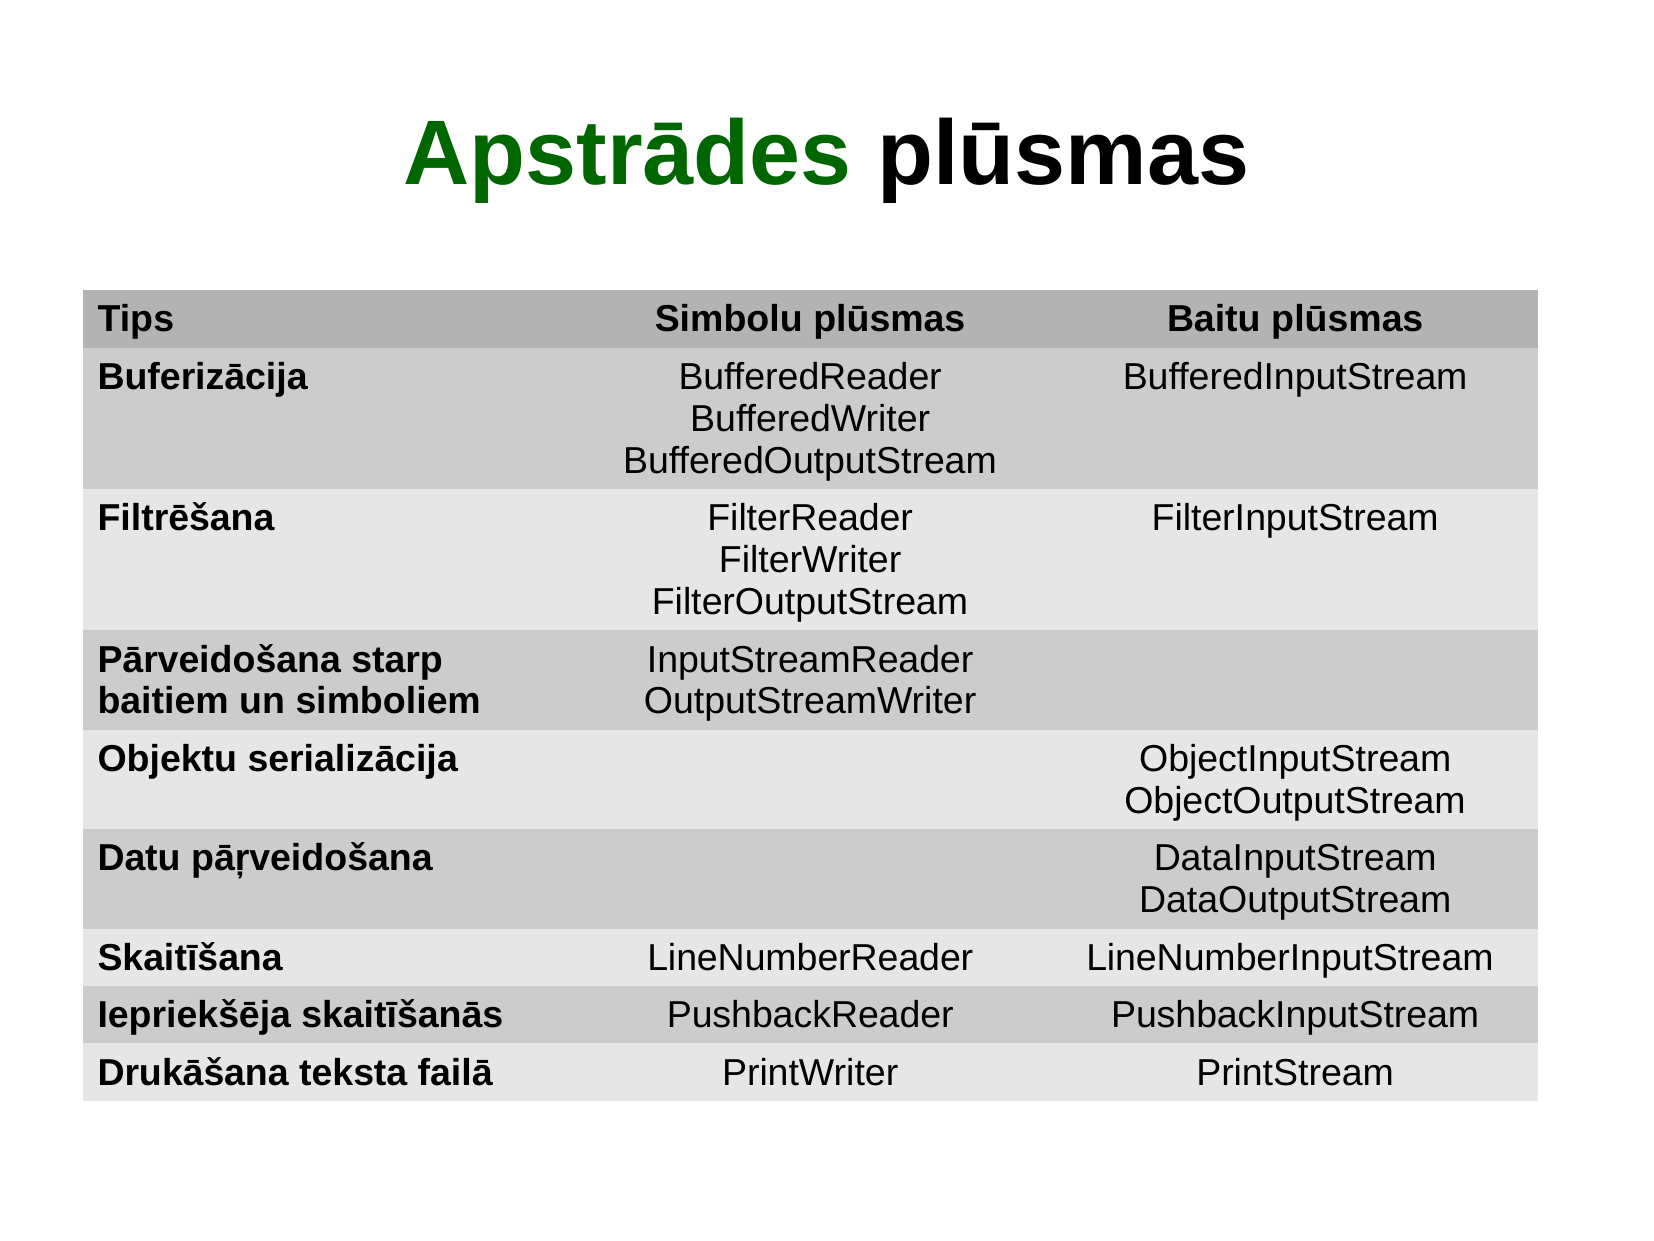

# Apstrādes plūsmas
| Tips | Simbolu plūsmas | Baitu plūsmas |
| --- | --- | --- |
| Buferizācija | BufferedReader BufferedWriter BufferedOutputStream | BufferedInputStream |
| Filtrēšana | FilterReader FilterWriter FilterOutputStream | FilterInputStream |
| Pārveidošana starp baitiem un simboliem | InputStreamReader OutputStreamWriter | |
| Objektu serializācija | | ObjectInputStream ObjectOutputStream |
| Datu pāŗveidošana | | DataInputStream DataOutputStream |
| Skaitīšana | LineNumberReader | LineNumberInputStream |
| Iepriekšēja skaitīšanās | PushbackReader | PushbackInputStream |
| Drukāšana teksta failā | PrintWriter | PrintStream |